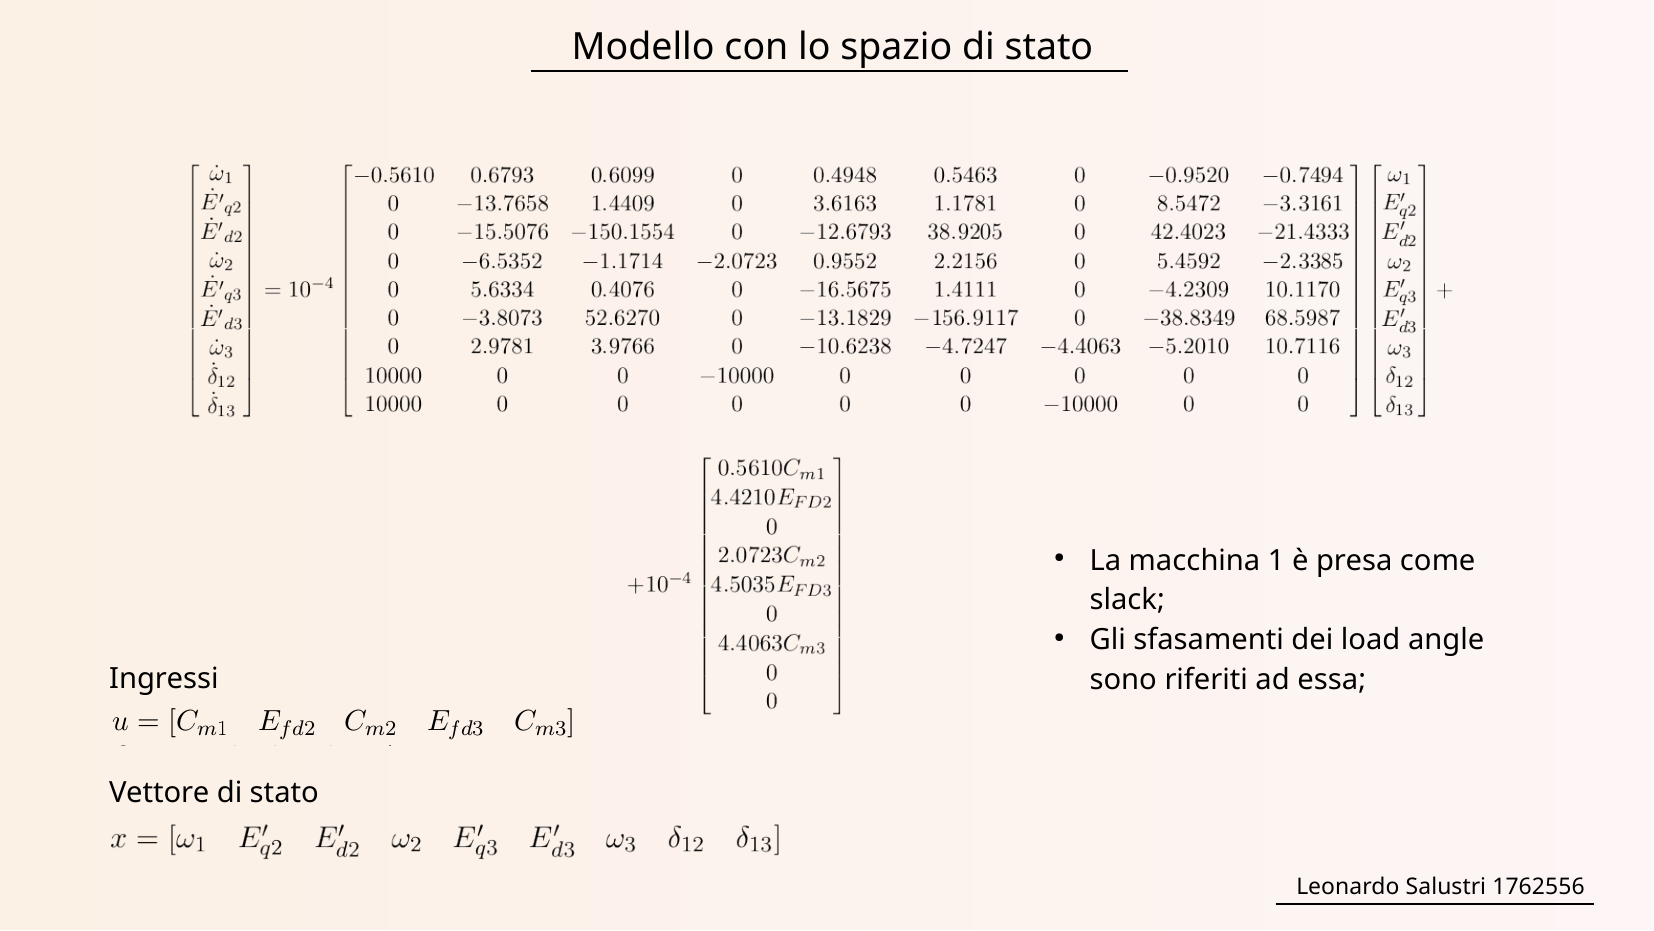

Modello con lo spazio di stato
La macchina 1 è presa come slack;
Gli sfasamenti dei load angle sono riferiti ad essa;
Ingressi
Vettore di stato
Leonardo Salustri 1762556